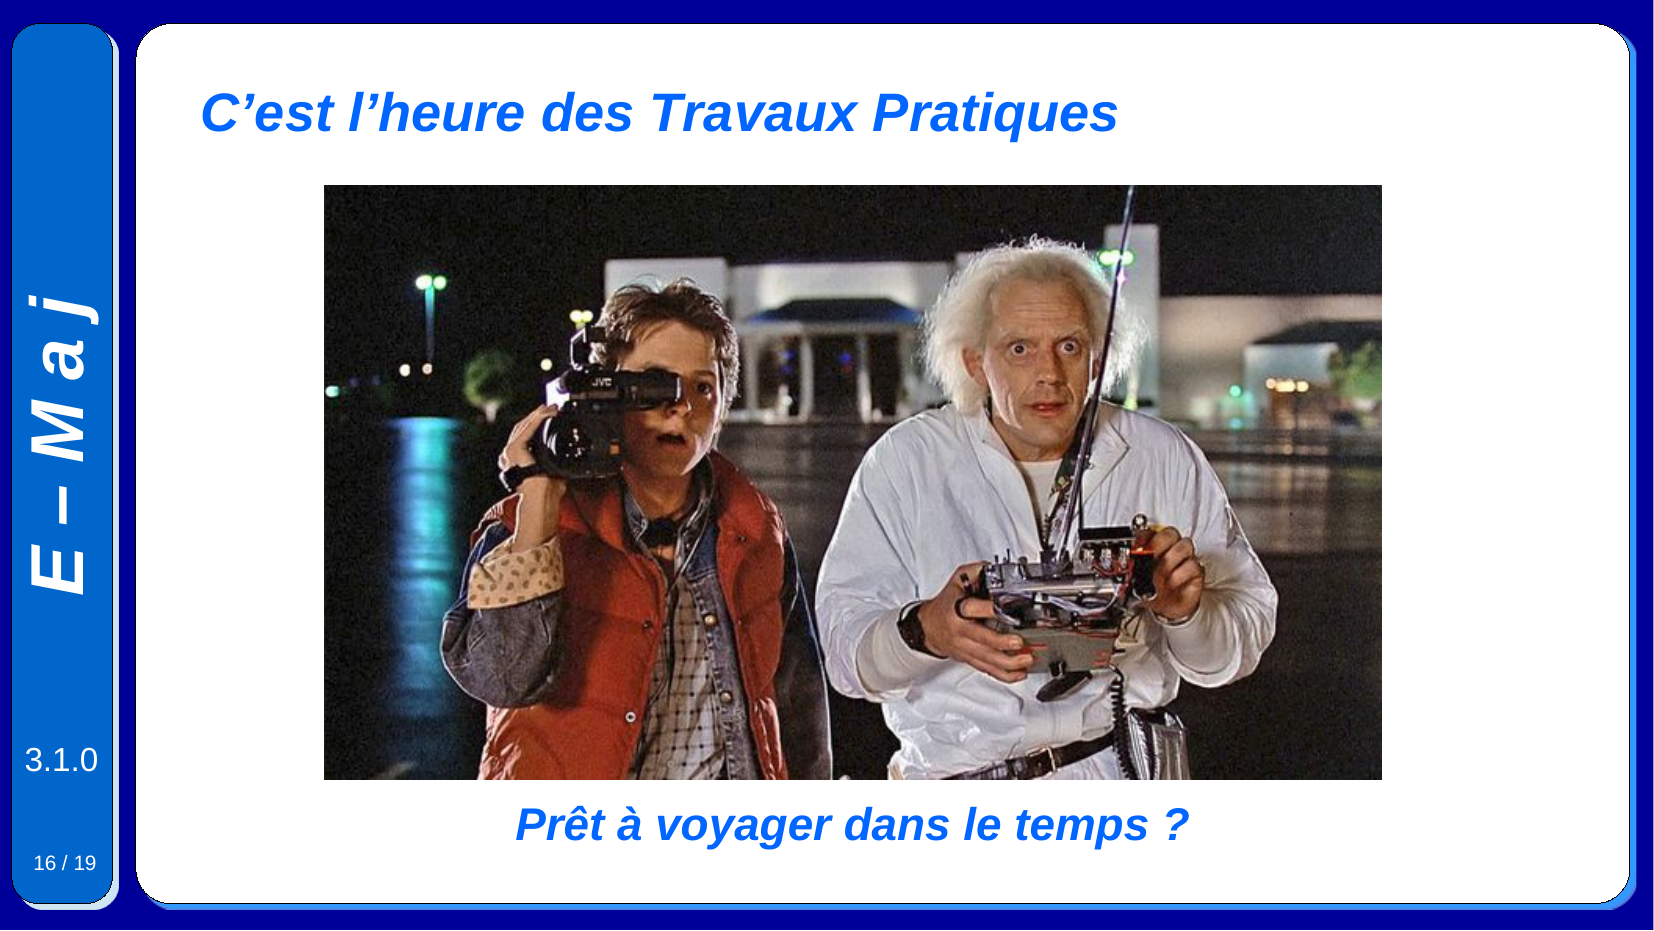

# C’est l’heure des Travaux Pratiques
Prêt à voyager dans le temps ?